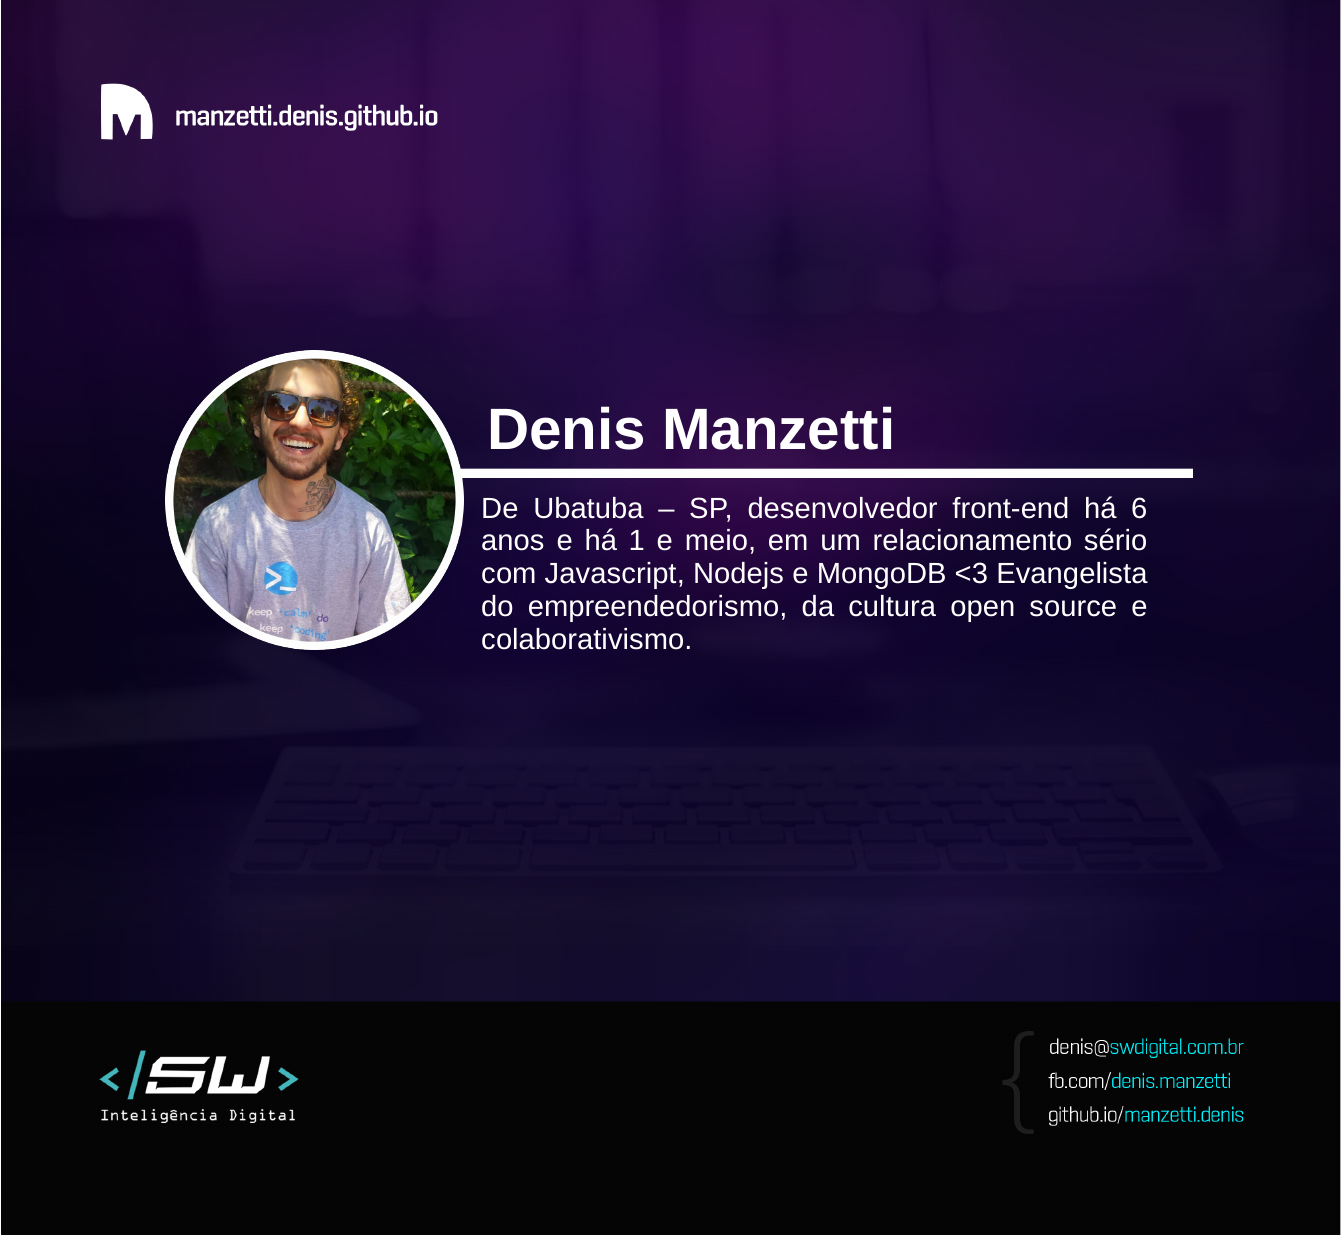

Denis Manzetti
De Ubatuba – SP, desenvolvedor front-end há 6 anos e há 1 e meio, em um relacionamento sério com Javascript, Nodejs e MongoDB <3 Evangelista do empreendedorismo, da cultura open source e colaborativismo.